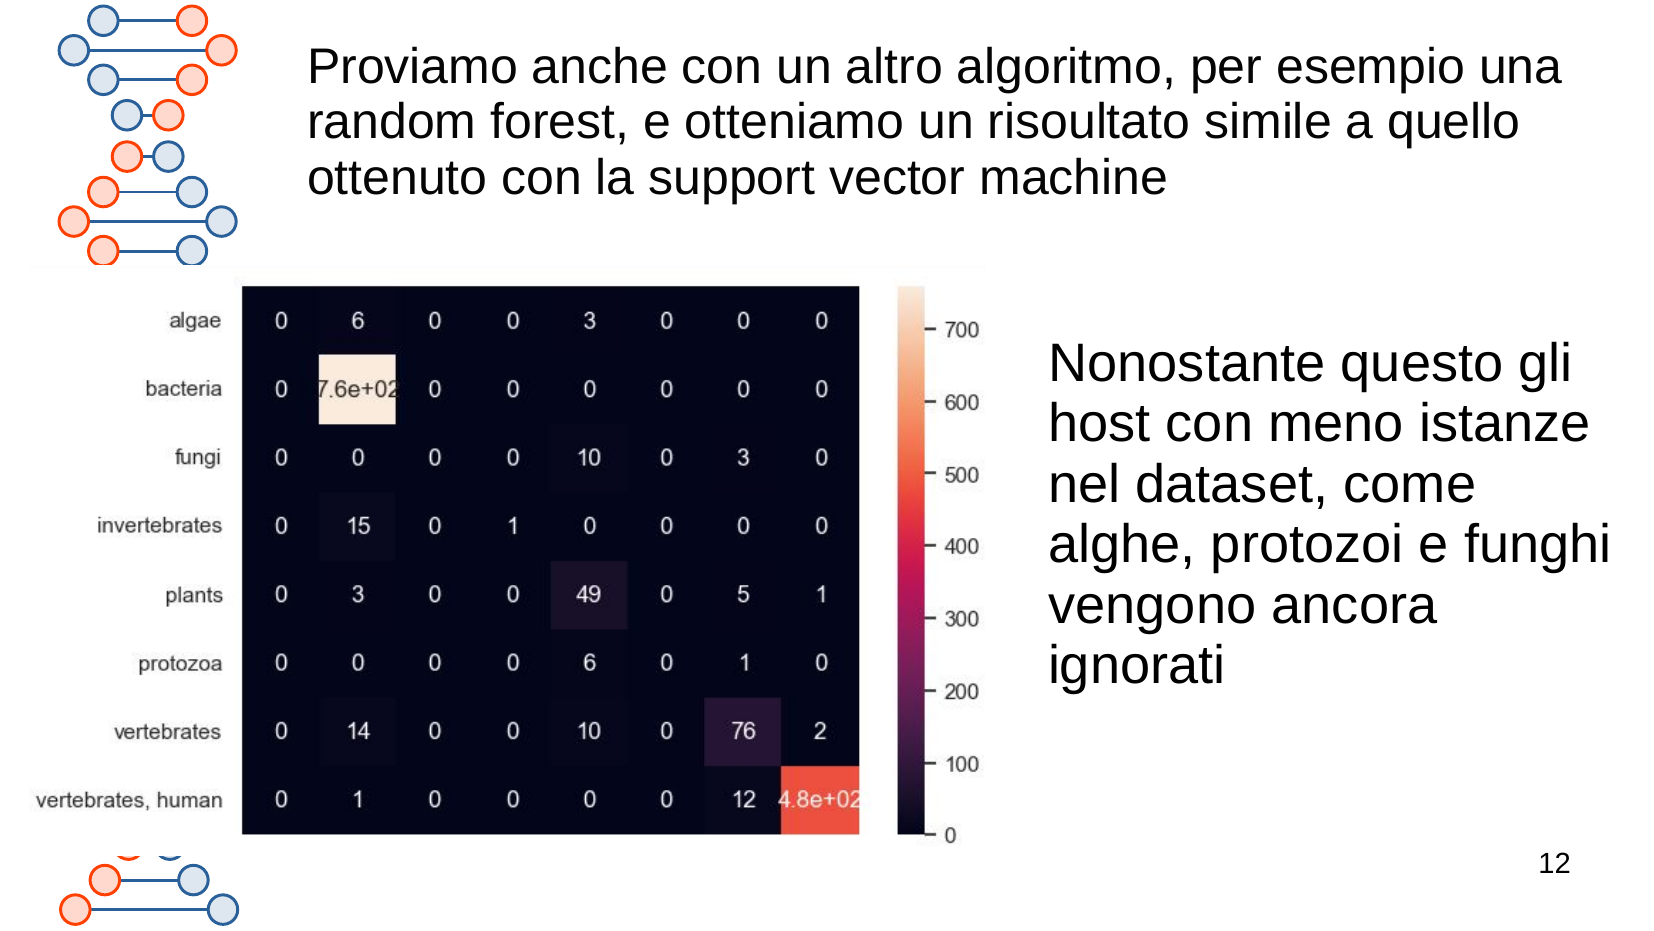

# Proviamo anche con un altro algoritmo, per esempio una random forest, e otteniamo un risoultato simile a quello ottenuto con la support vector machine
Nonostante questo gli host con meno istanze nel dataset, come alghe, protozoi e funghi vengono ancora ignorati
12